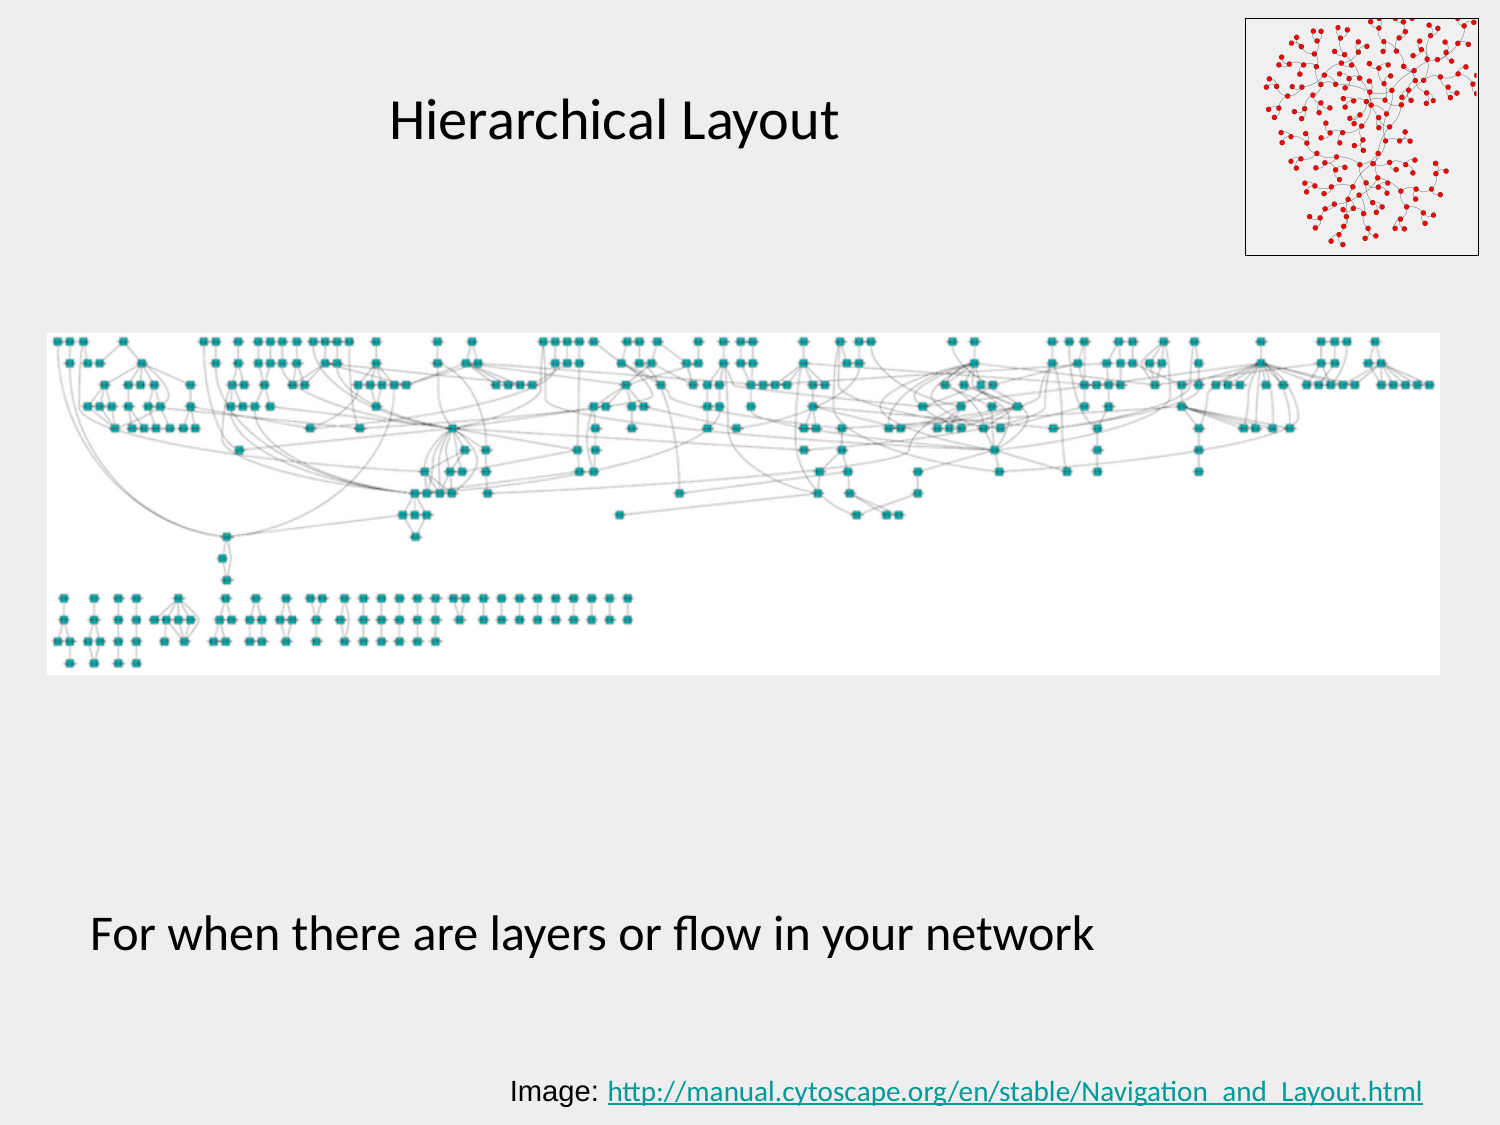

Hierarchical Layout
For when there are layers or flow in your network
Image: http://manual.cytoscape.org/en/stable/Navigation_and_Layout.html